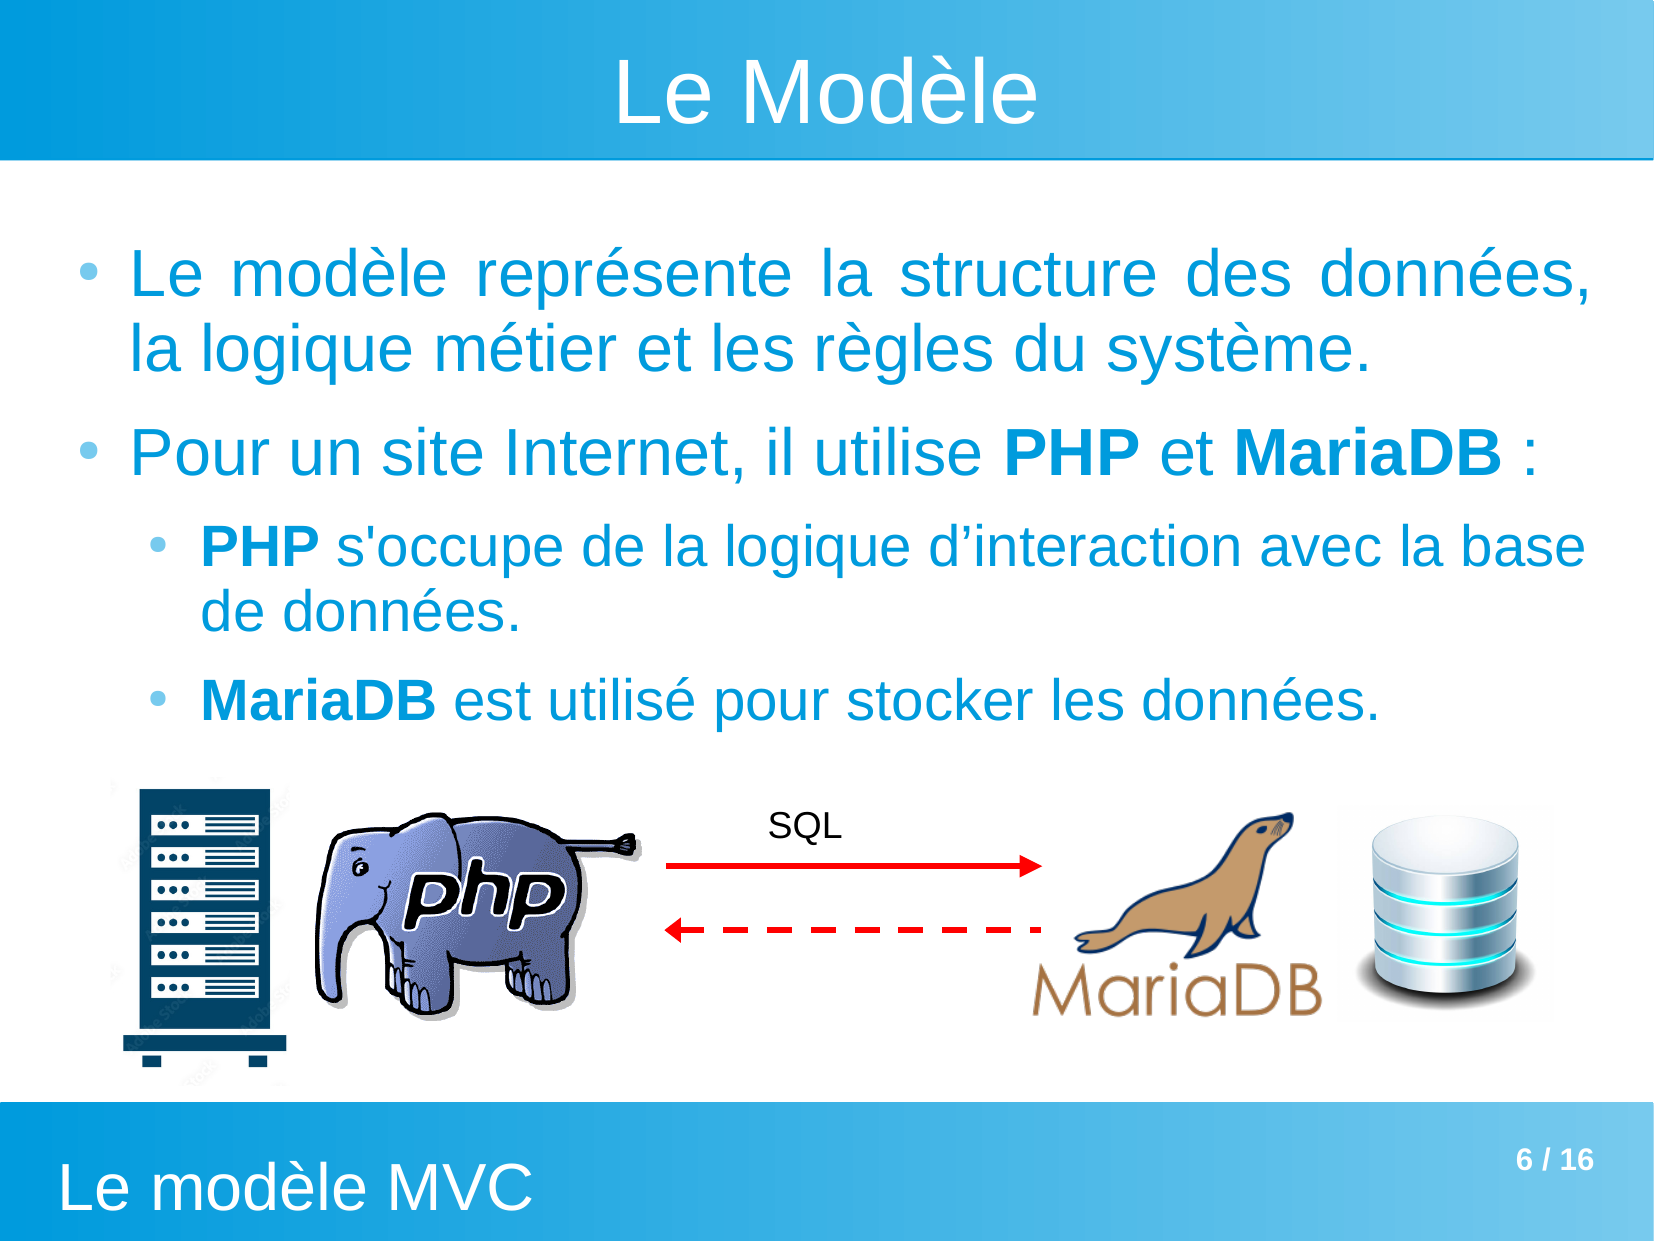

# Le Modèle
Le modèle représente la structure des données, la logique métier et les règles du système.
Pour un site Internet, il utilise PHP et MariaDB :
PHP s'occupe de la logique d’interaction avec la base de données.
MariaDB est utilisé pour stocker les données.
SQL
6